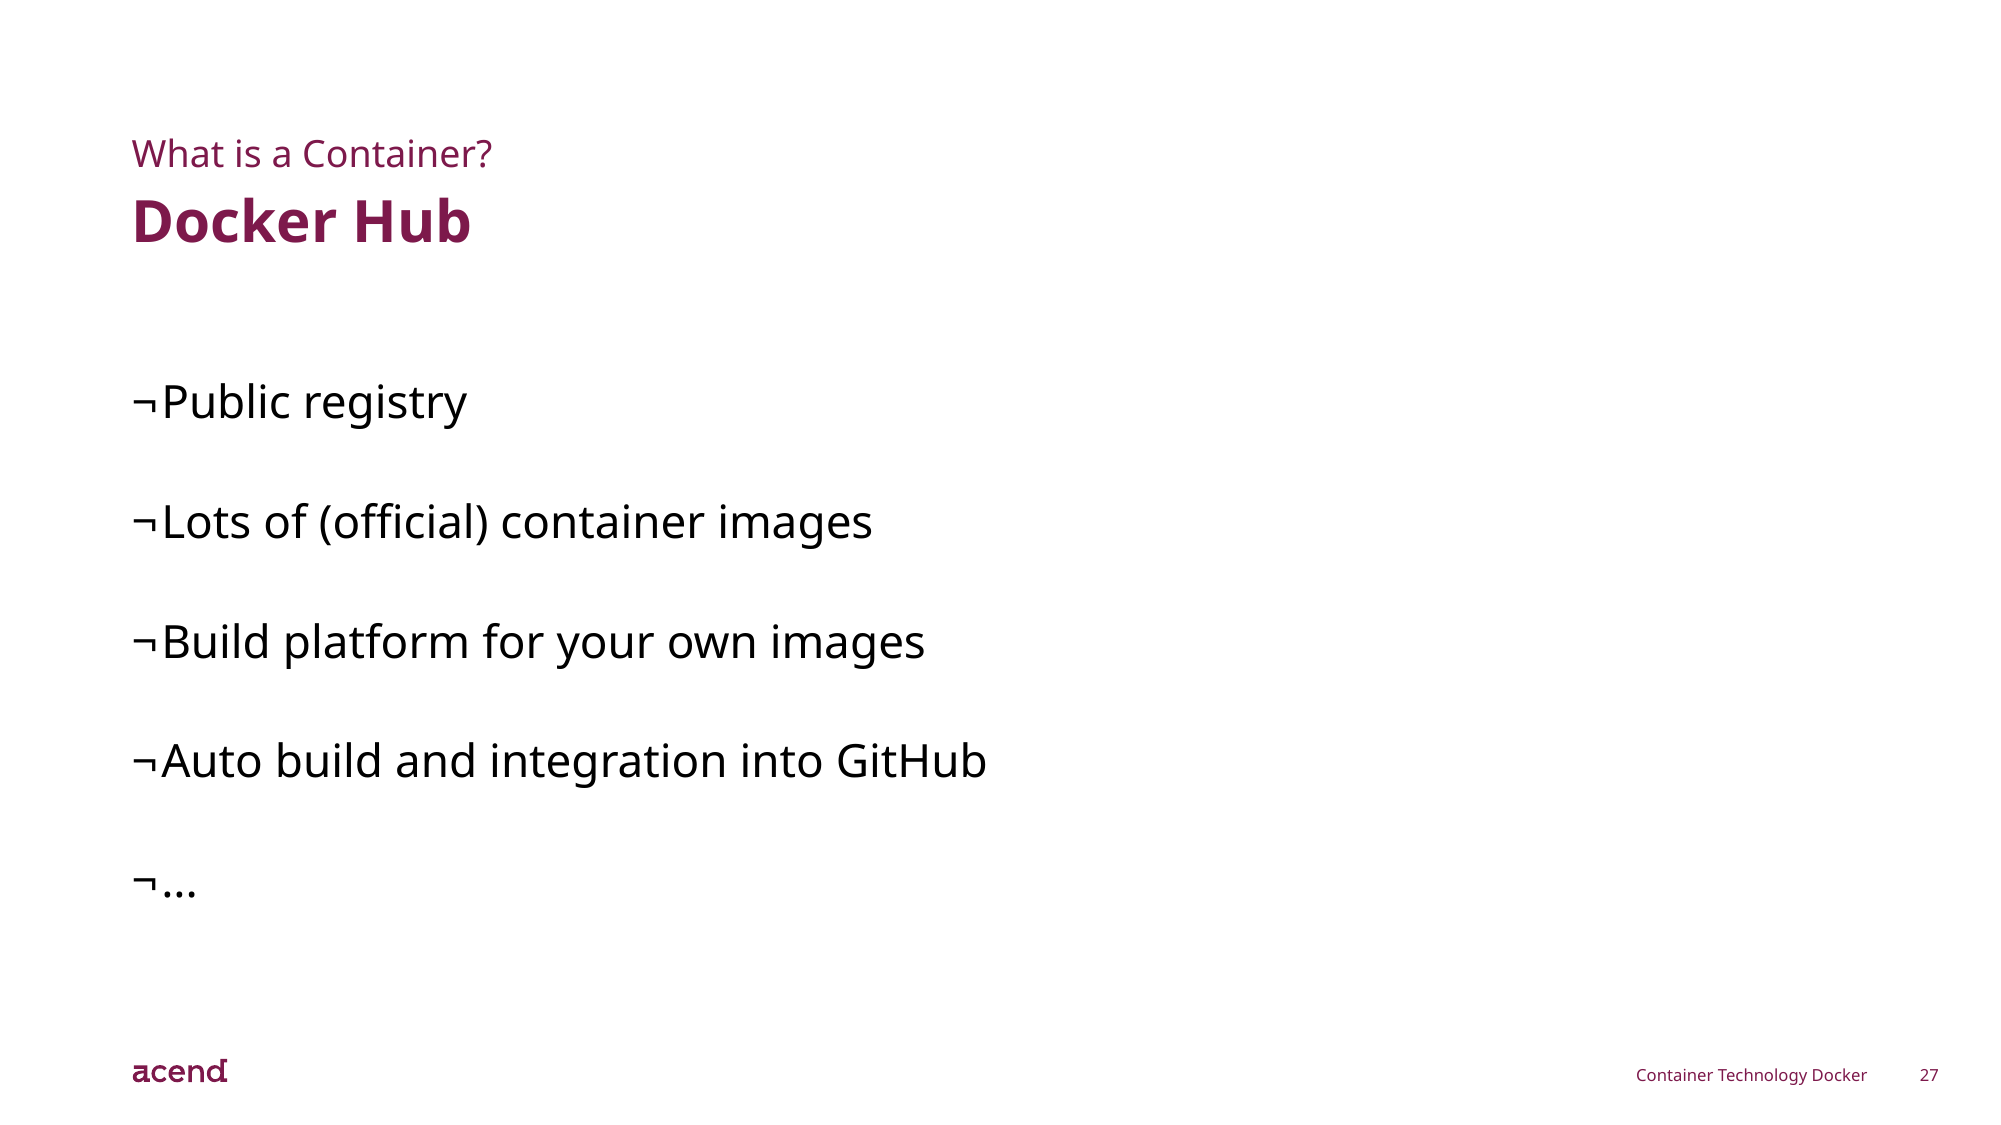

What is a Container?
Docker Hub
# Public registry
Lots of (official) container images
Build platform for your own images
Auto build and integration into GitHub
...
Container Technology Docker
27